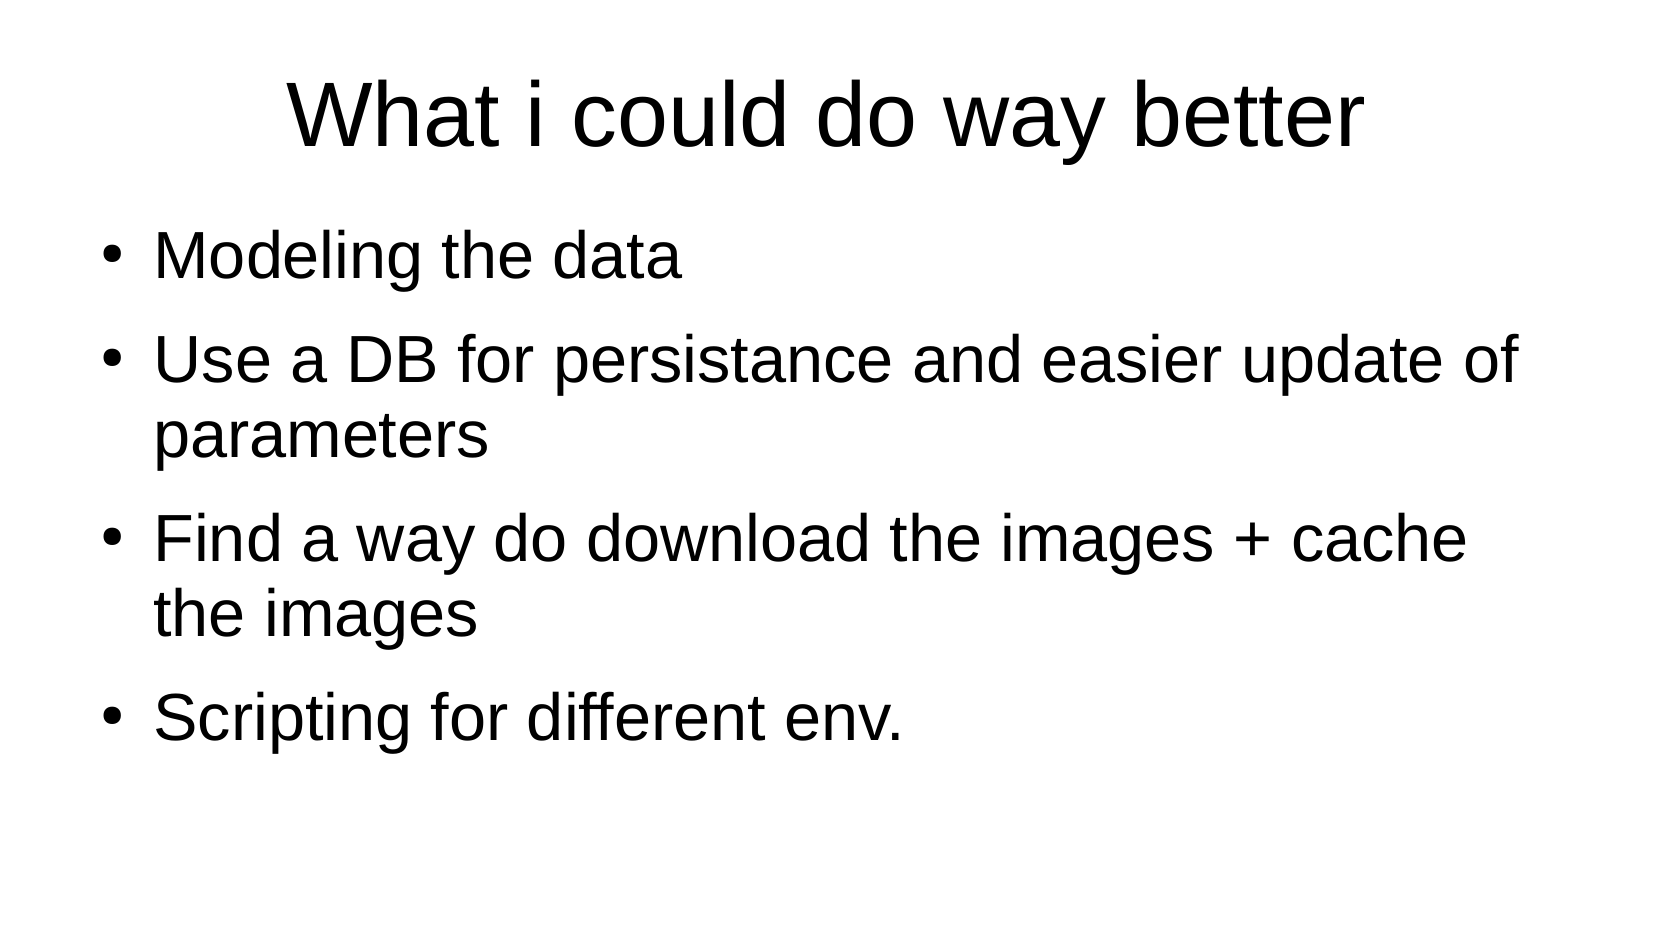

# What i could do way better
Modeling the data
Use a DB for persistance and easier update of parameters
Find a way do download the images + cache the images
Scripting for different env.